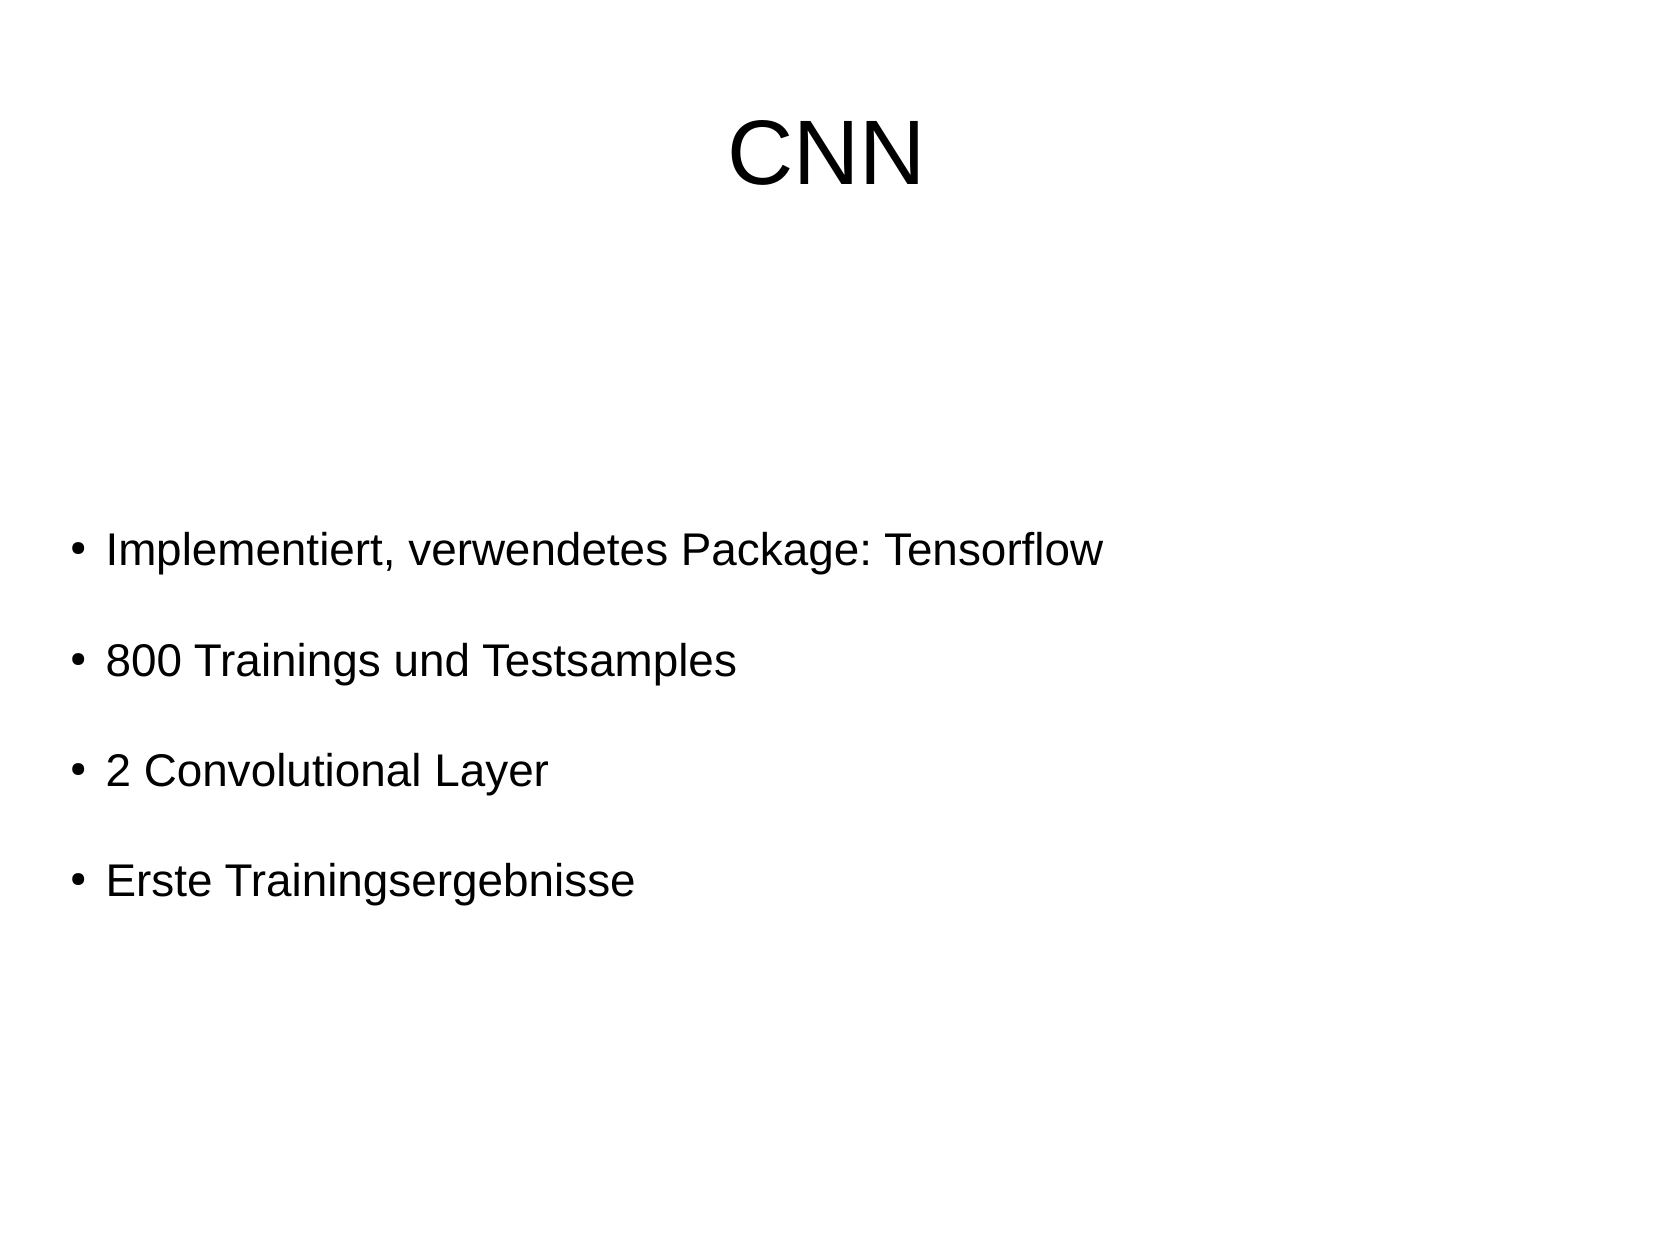

# CNN
Implementiert, verwendetes Package: Tensorflow
800 Trainings und Testsamples
2 Convolutional Layer
Erste Trainingsergebnisse